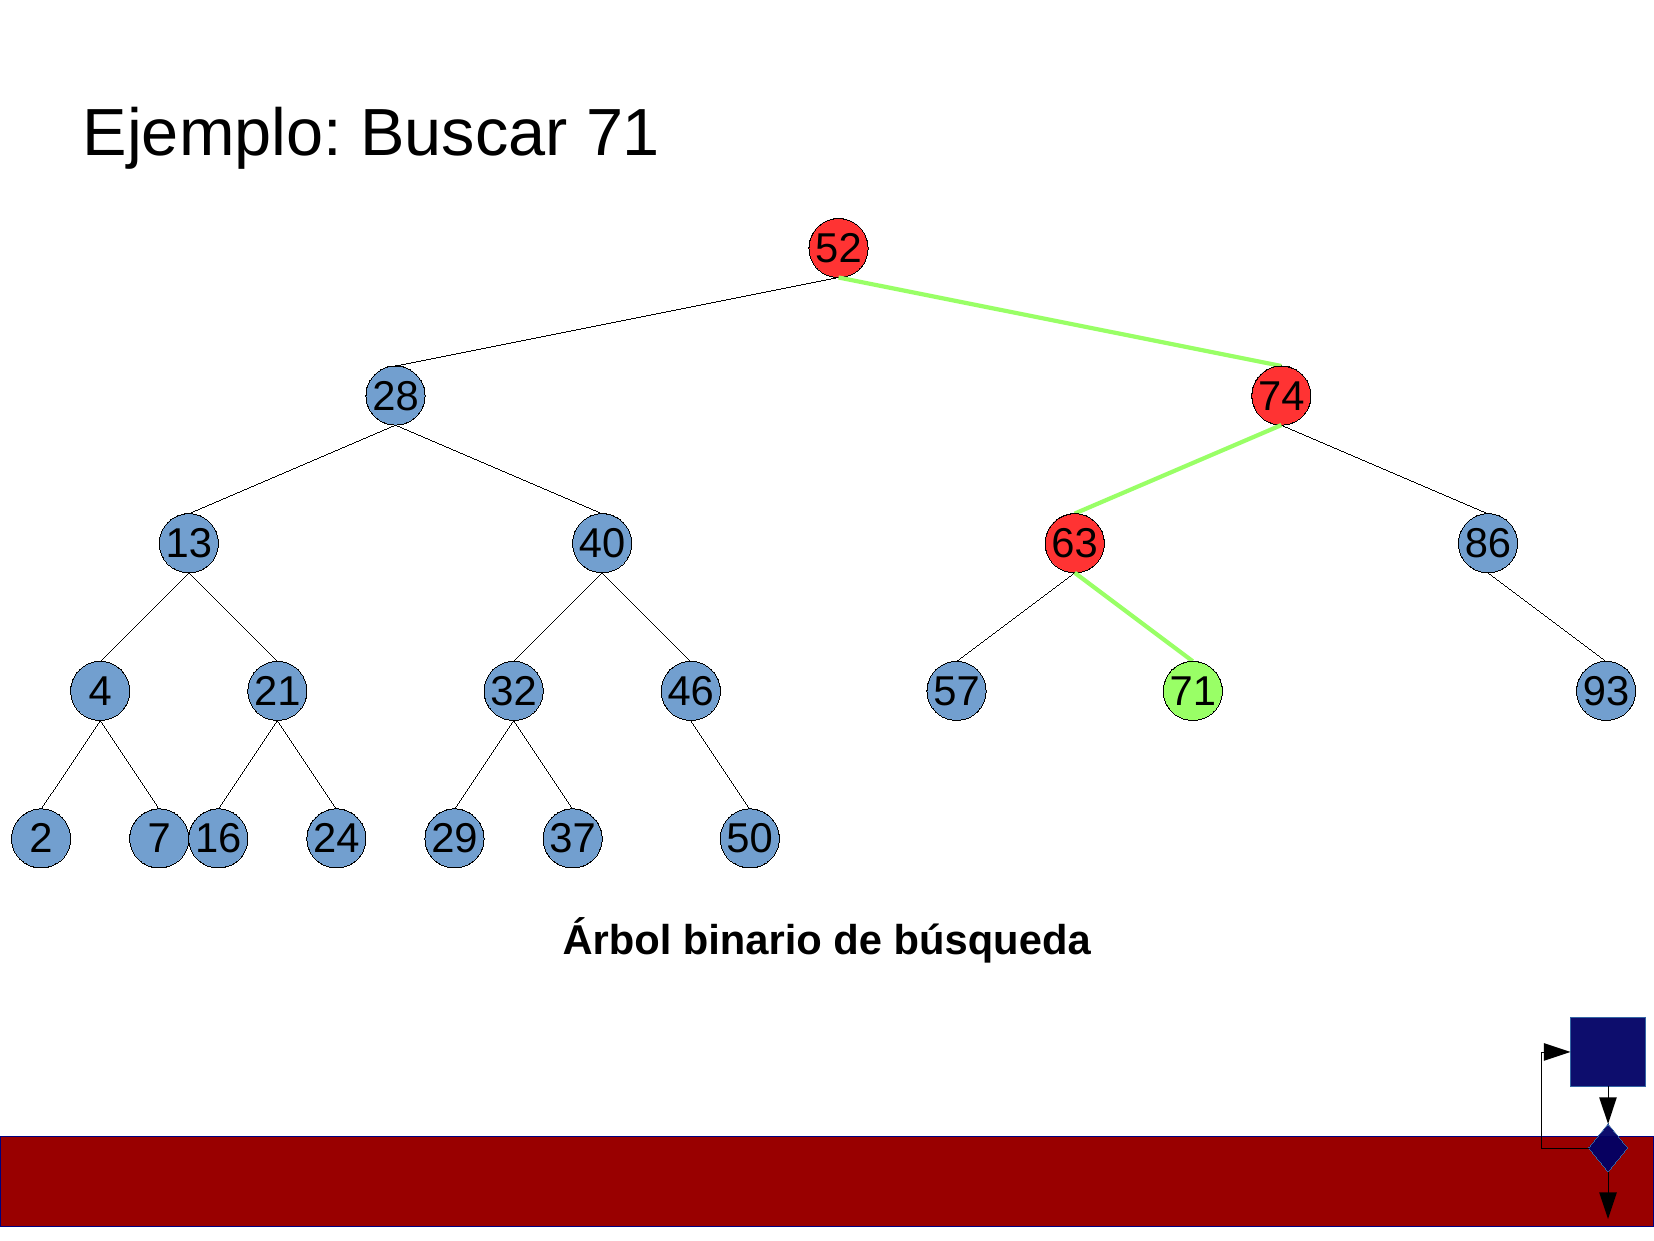

# Ejemplo: Buscar 71
Árbol binario de búsqueda
52
52
28
74
74
13
40
63
86
63
4
21
32
46
57
71
93
71
2
7
16
24
29
37
50